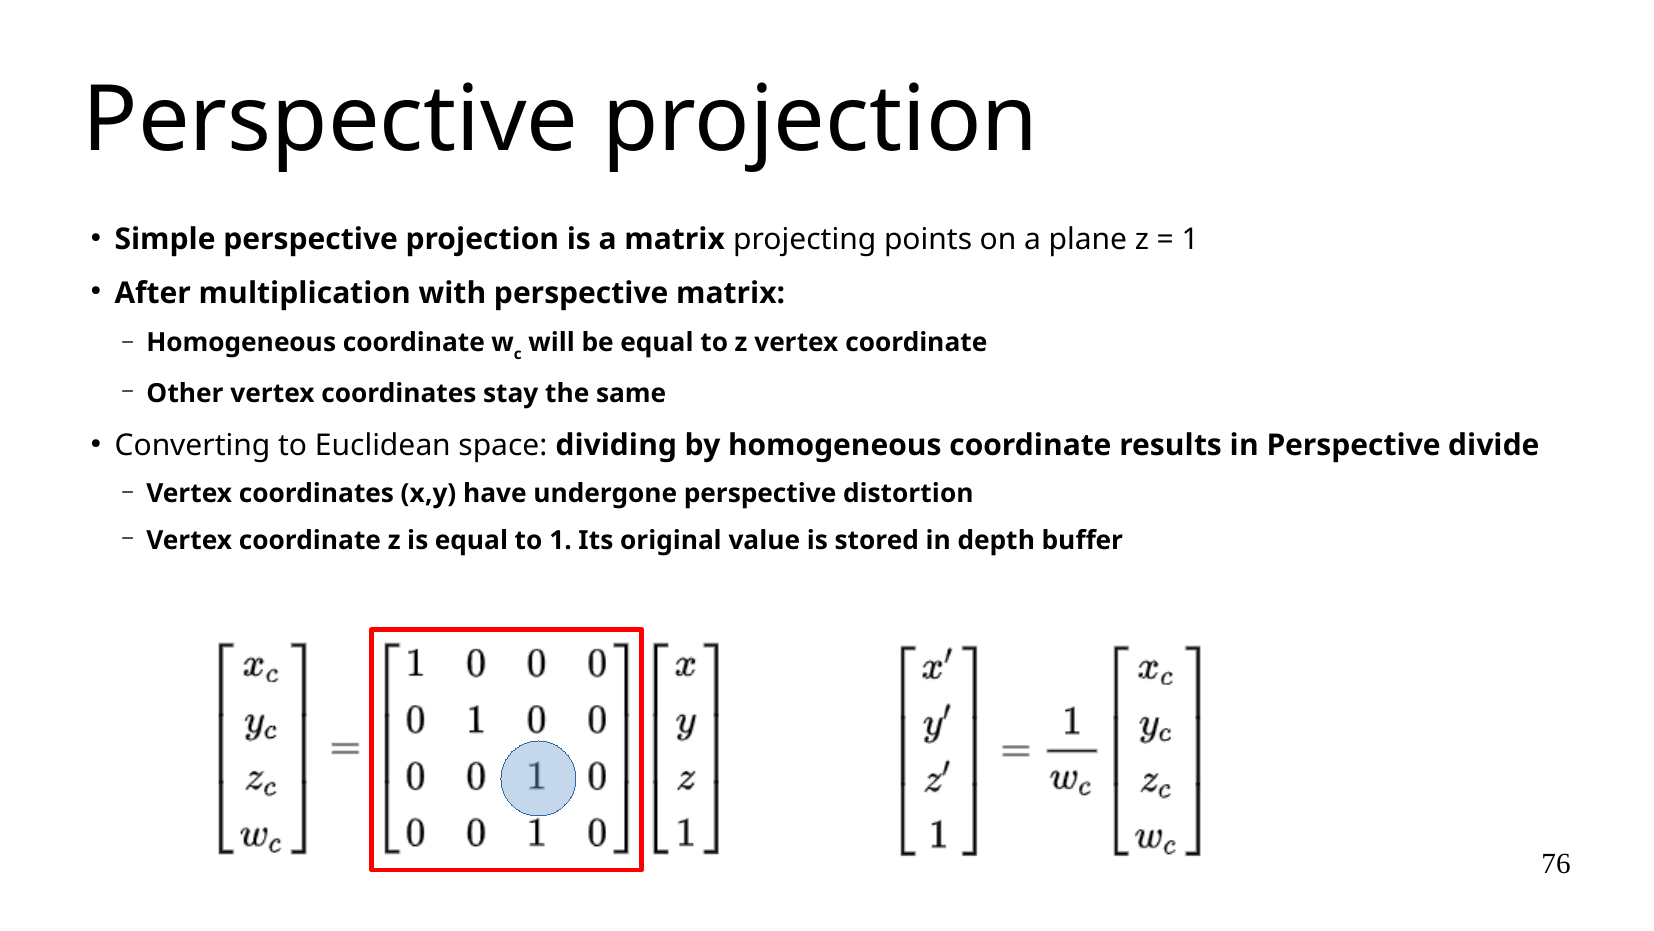

# Perspective projection
Simple perspective projection is a matrix projecting points on a plane z = 1
After multiplication with perspective matrix:
Homogeneous coordinate wc will be equal to z vertex coordinate
Other vertex coordinates stay the same
Converting to Euclidean space: dividing by homogeneous coordinate results in Perspective divide
Vertex coordinates (x,y) have undergone perspective distortion
Vertex coordinate z is equal to 1. Its original value is stored in depth buffer
76